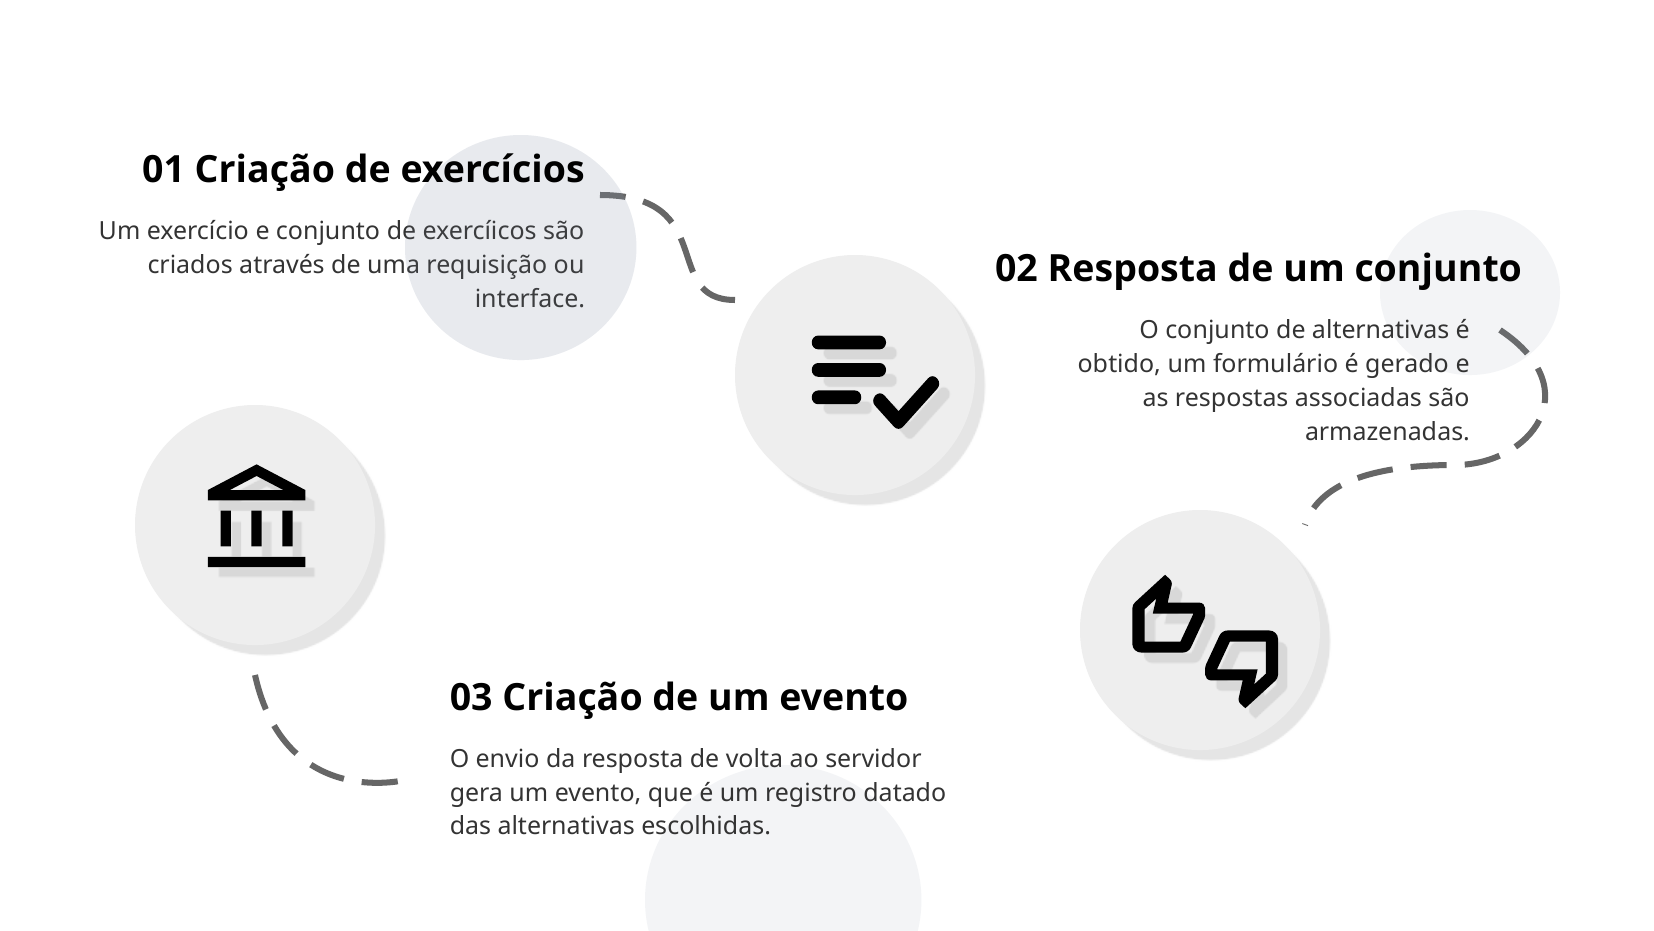

01 Criação de exercícios
Um exercício e conjunto de exercíicos são criados através de uma requisição ou interface.
02 Resposta de um conjunto
O conjunto de alternativas é obtido, um formulário é gerado e as respostas associadas são armazenadas.
03 Criação de um evento
O envio da resposta de volta ao servidor gera um evento, que é um registro datado das alternativas escolhidas.